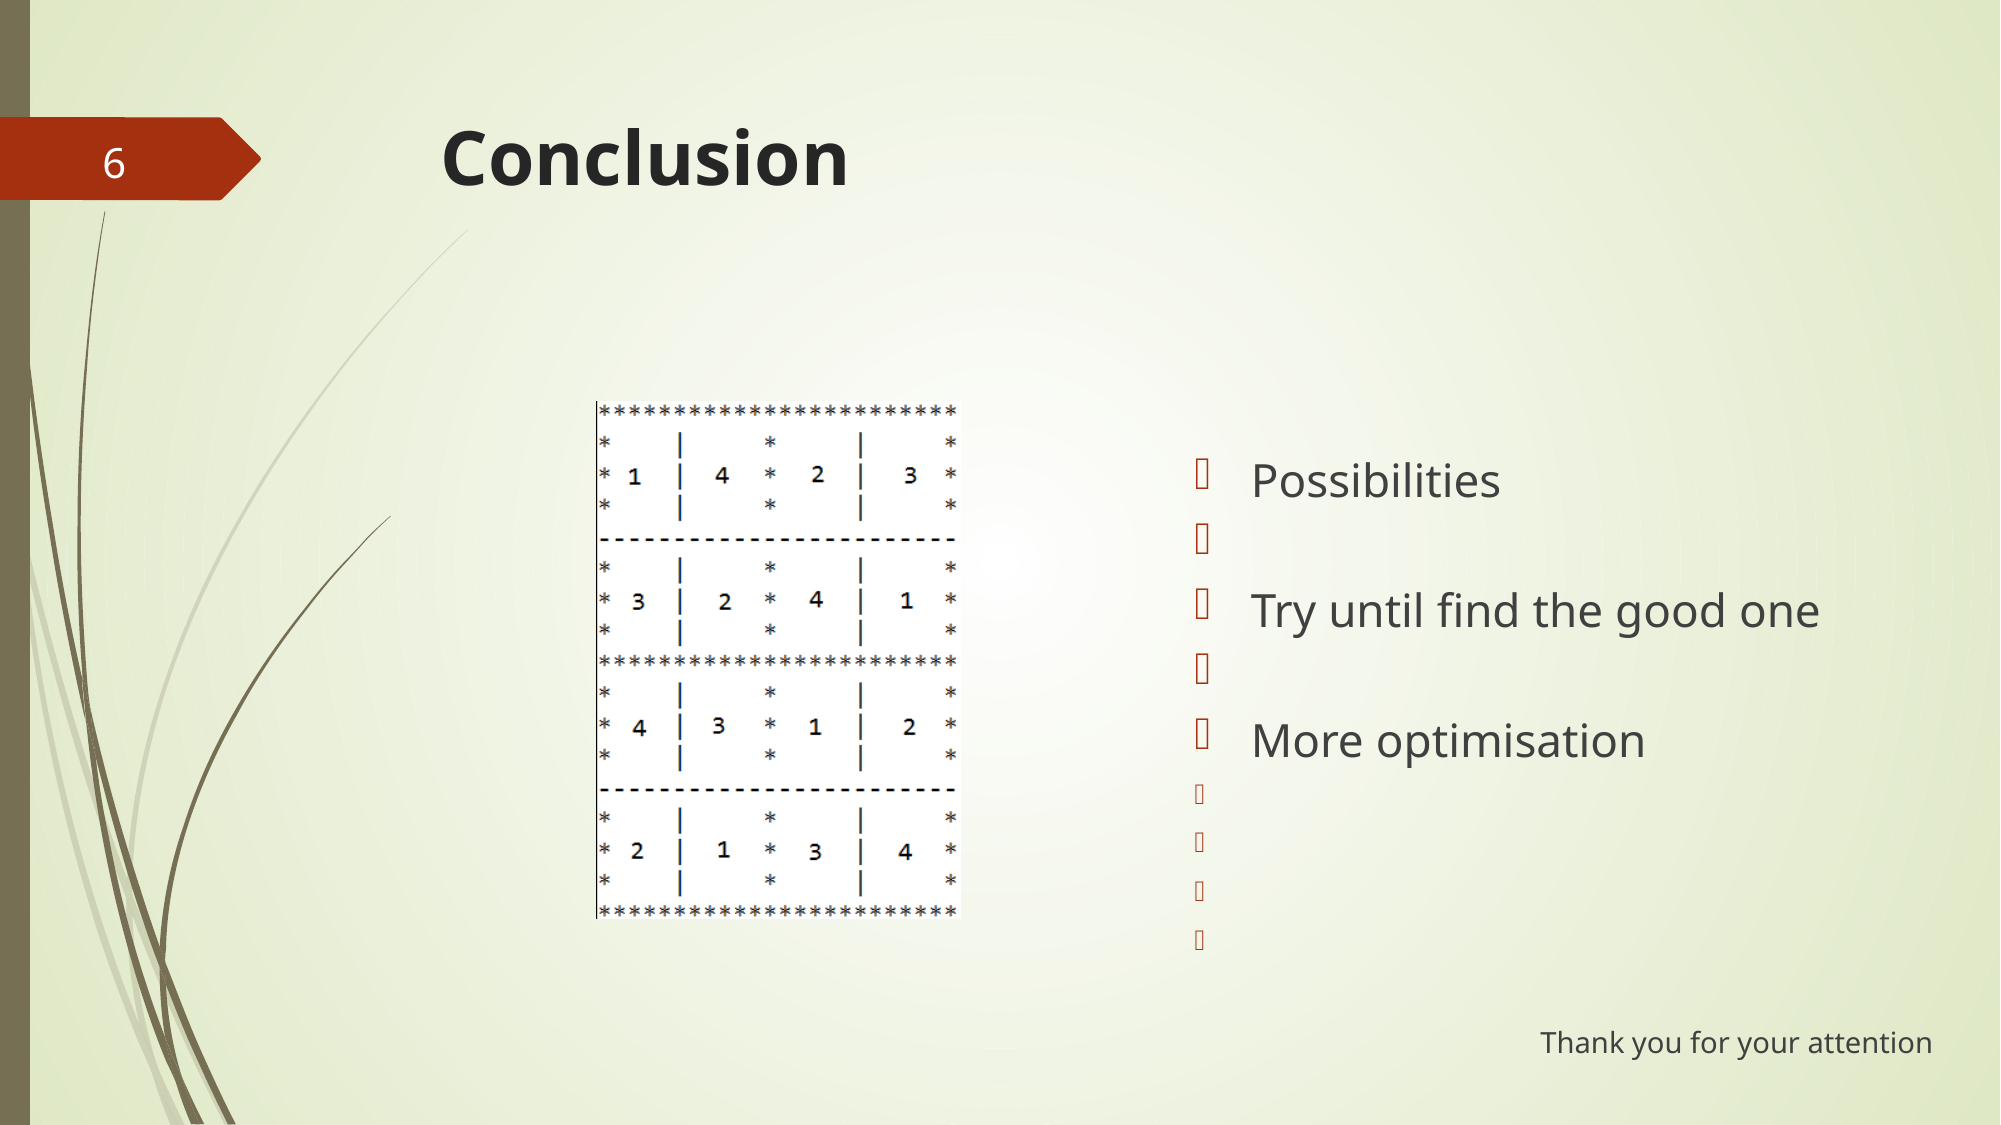

# Conclusion
Possibilities
Try until find the good one
More optimisation
Thank you for your attention